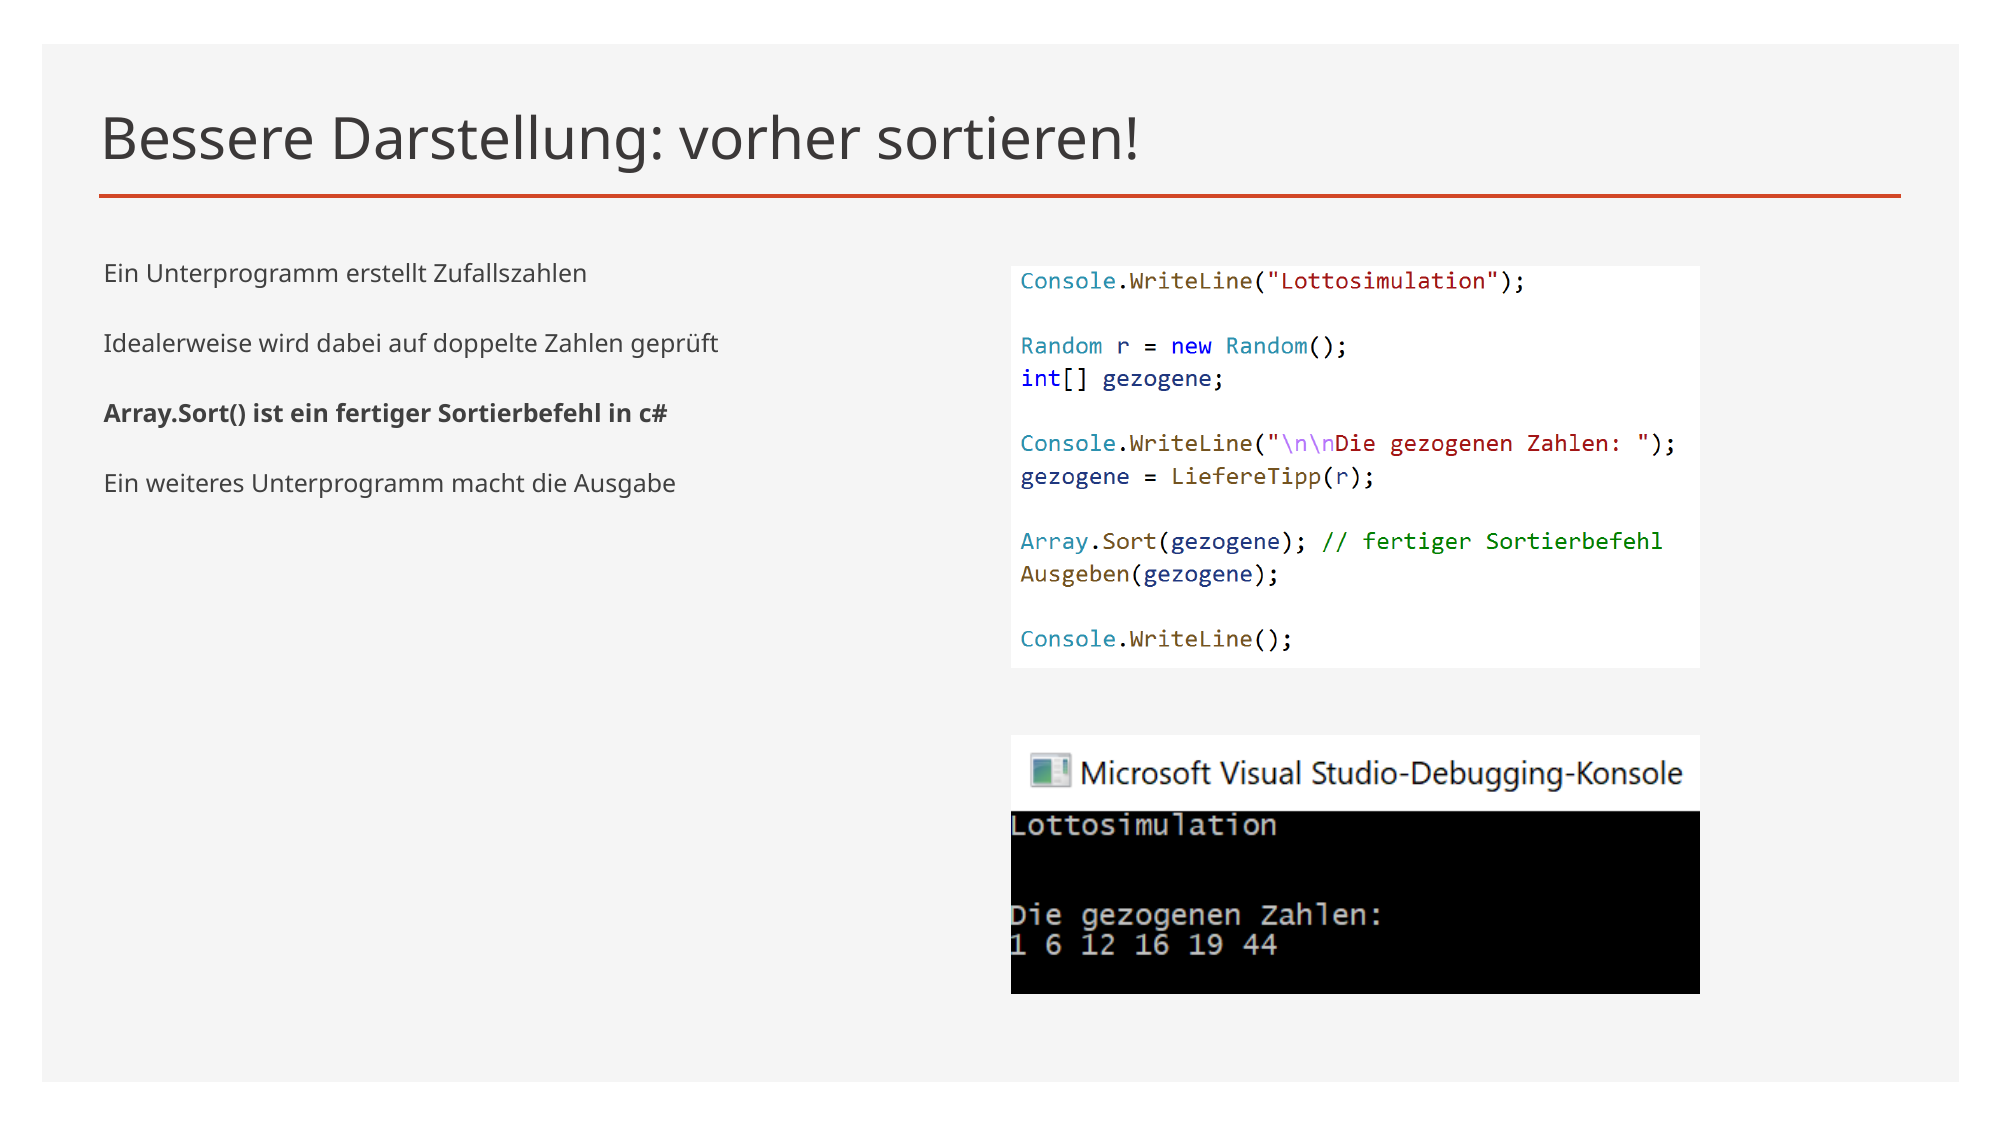

# Bessere Darstellung: vorher sortieren!
Ein Unterprogramm erstellt Zufallszahlen
Idealerweise wird dabei auf doppelte Zahlen geprüft
Array.Sort() ist ein fertiger Sortierbefehl in c#
Ein weiteres Unterprogramm macht die Ausgabe